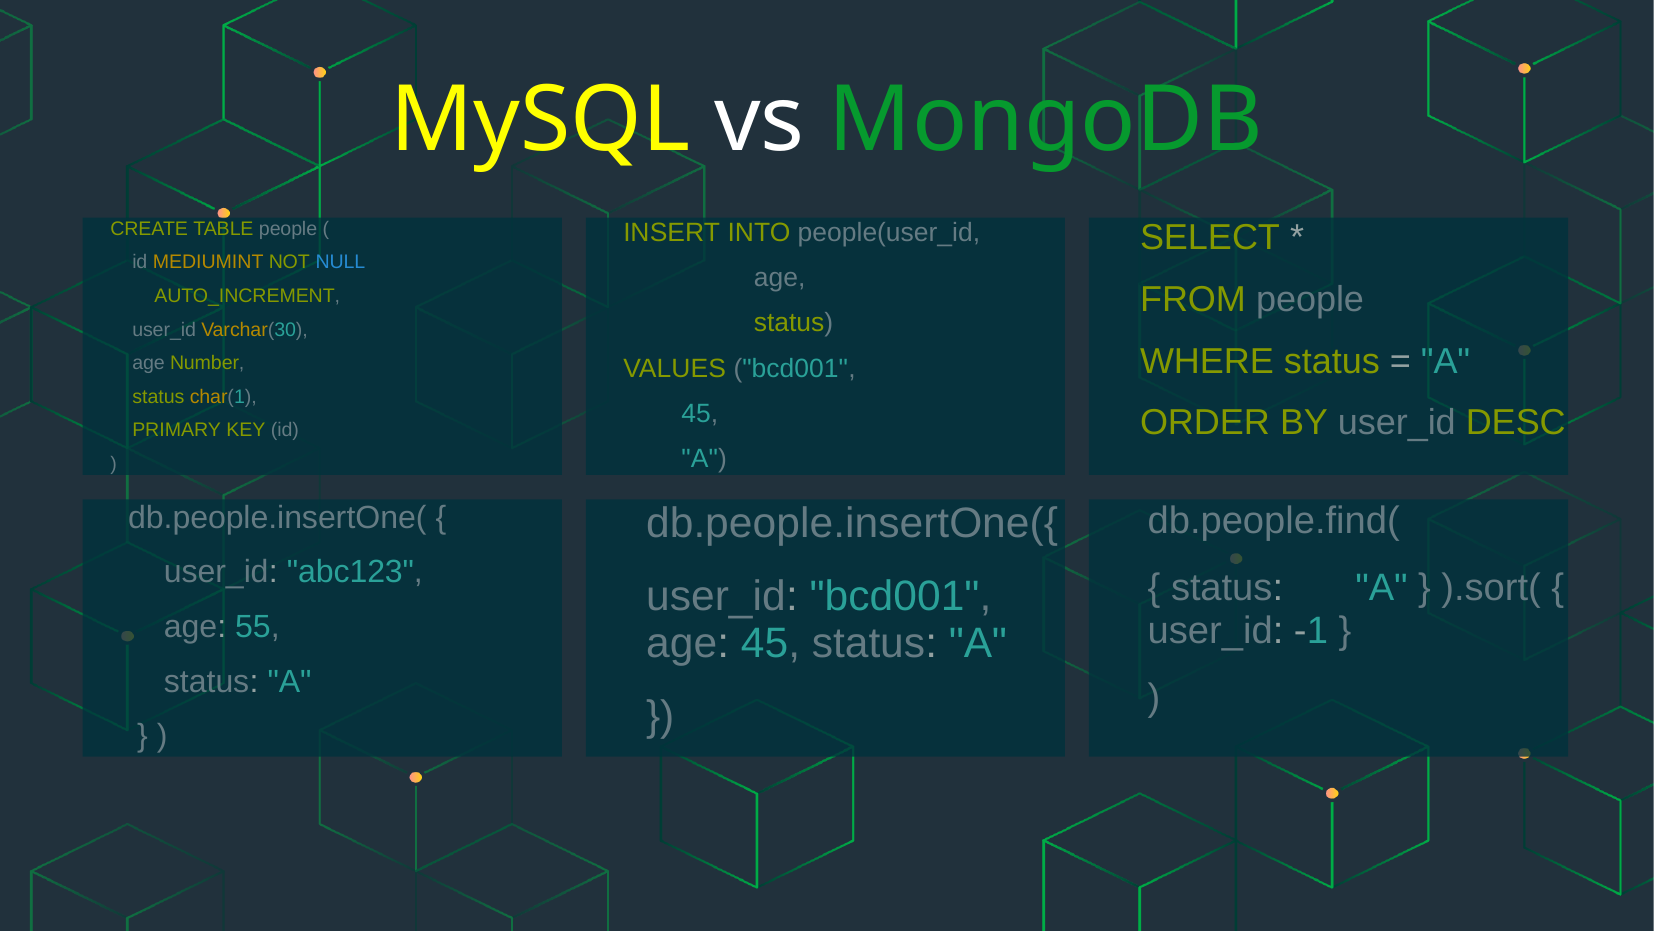

# MySQL vs MongoDB
CREATE TABLE people (
 id MEDIUMINT NOT NULL
 AUTO_INCREMENT,
 user_id Varchar(30),
 age Number,
 status char(1),
 PRIMARY KEY (id)
)
INSERT INTO people(user_id,
 age,
 status)
VALUES ("bcd001",
 45,
 "A")
SELECT *
FROM people
WHERE status = "A"
ORDER BY user_id DESC
db.people.insertOne( {
 user_id: "abc123",
 age: 55,
 status: "A"
 } )
db.people.insertOne({
user_id: "bcd001", age: 45, status: "A"
})
db.people.find(
{ status: 		 "A" } ).sort( { user_id: -1 }
)